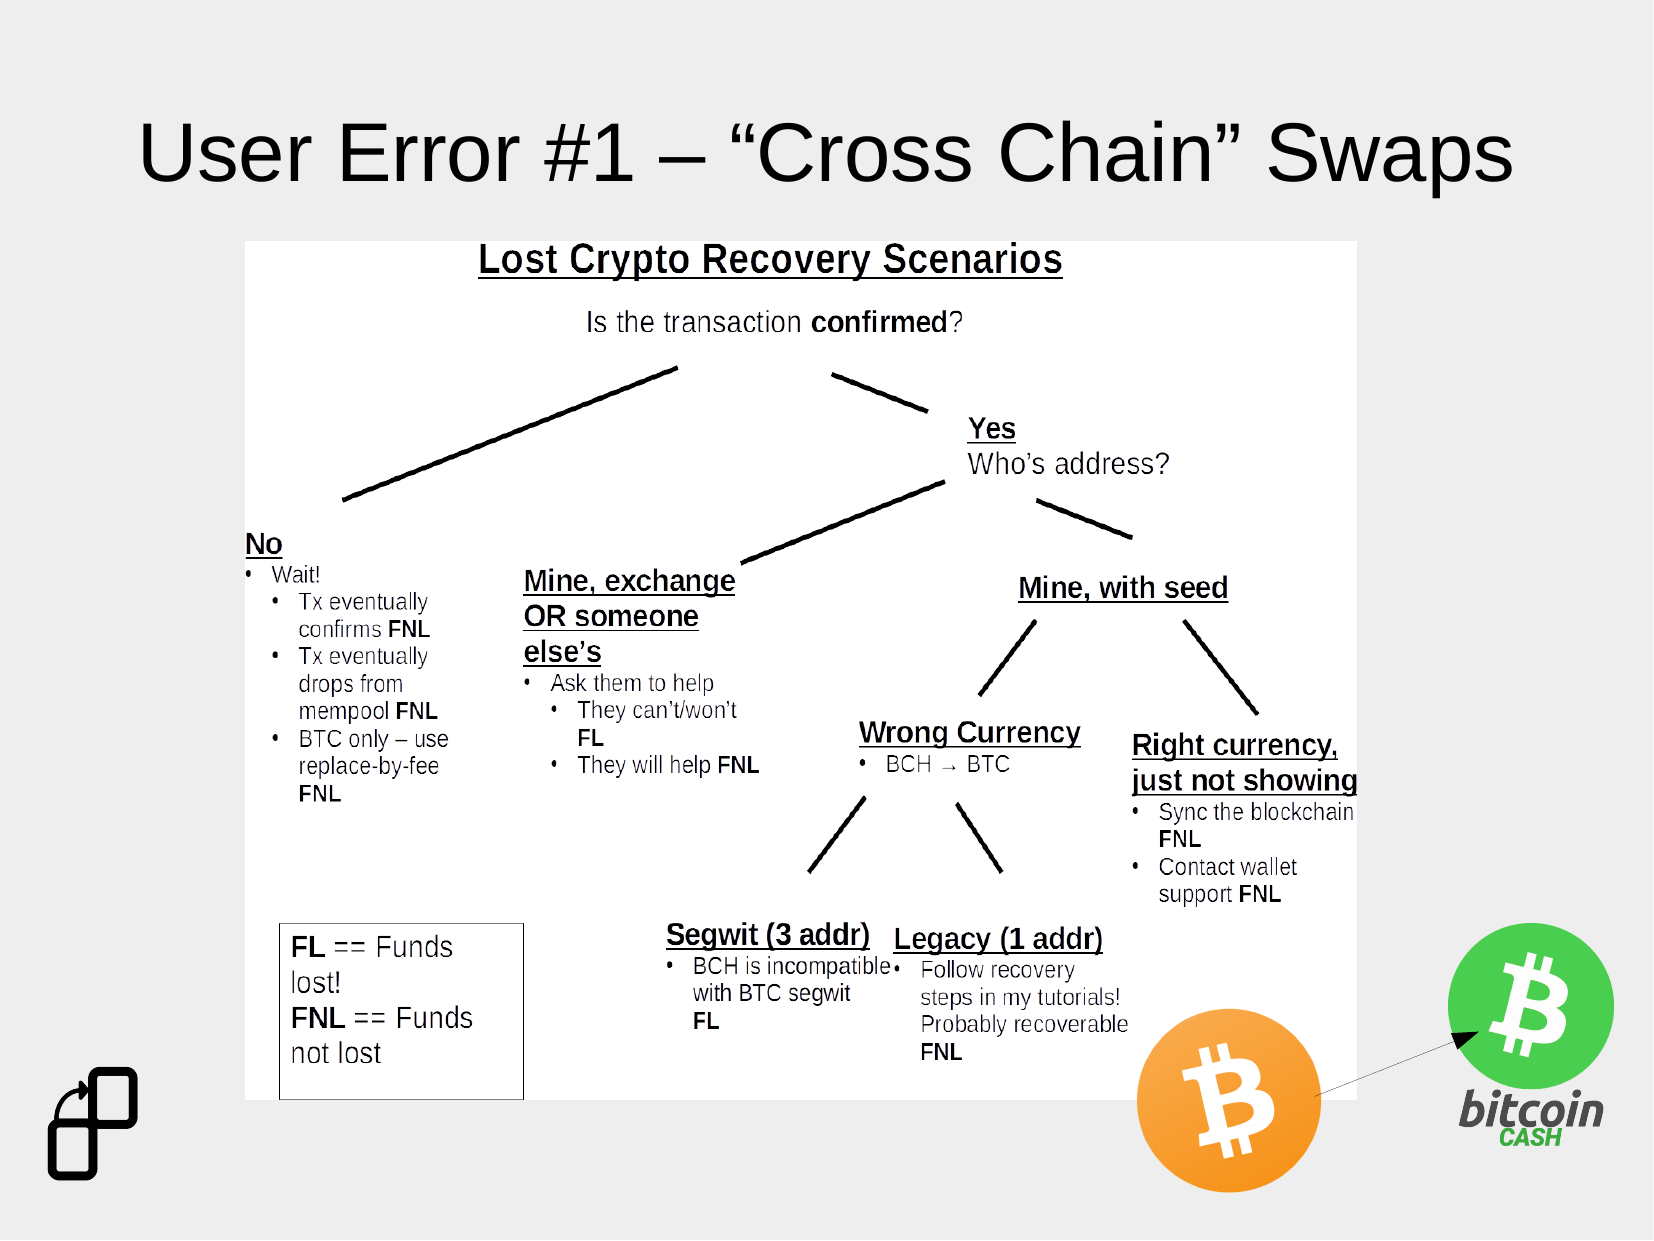

# User Error #1 – “Cross Chain” Swaps